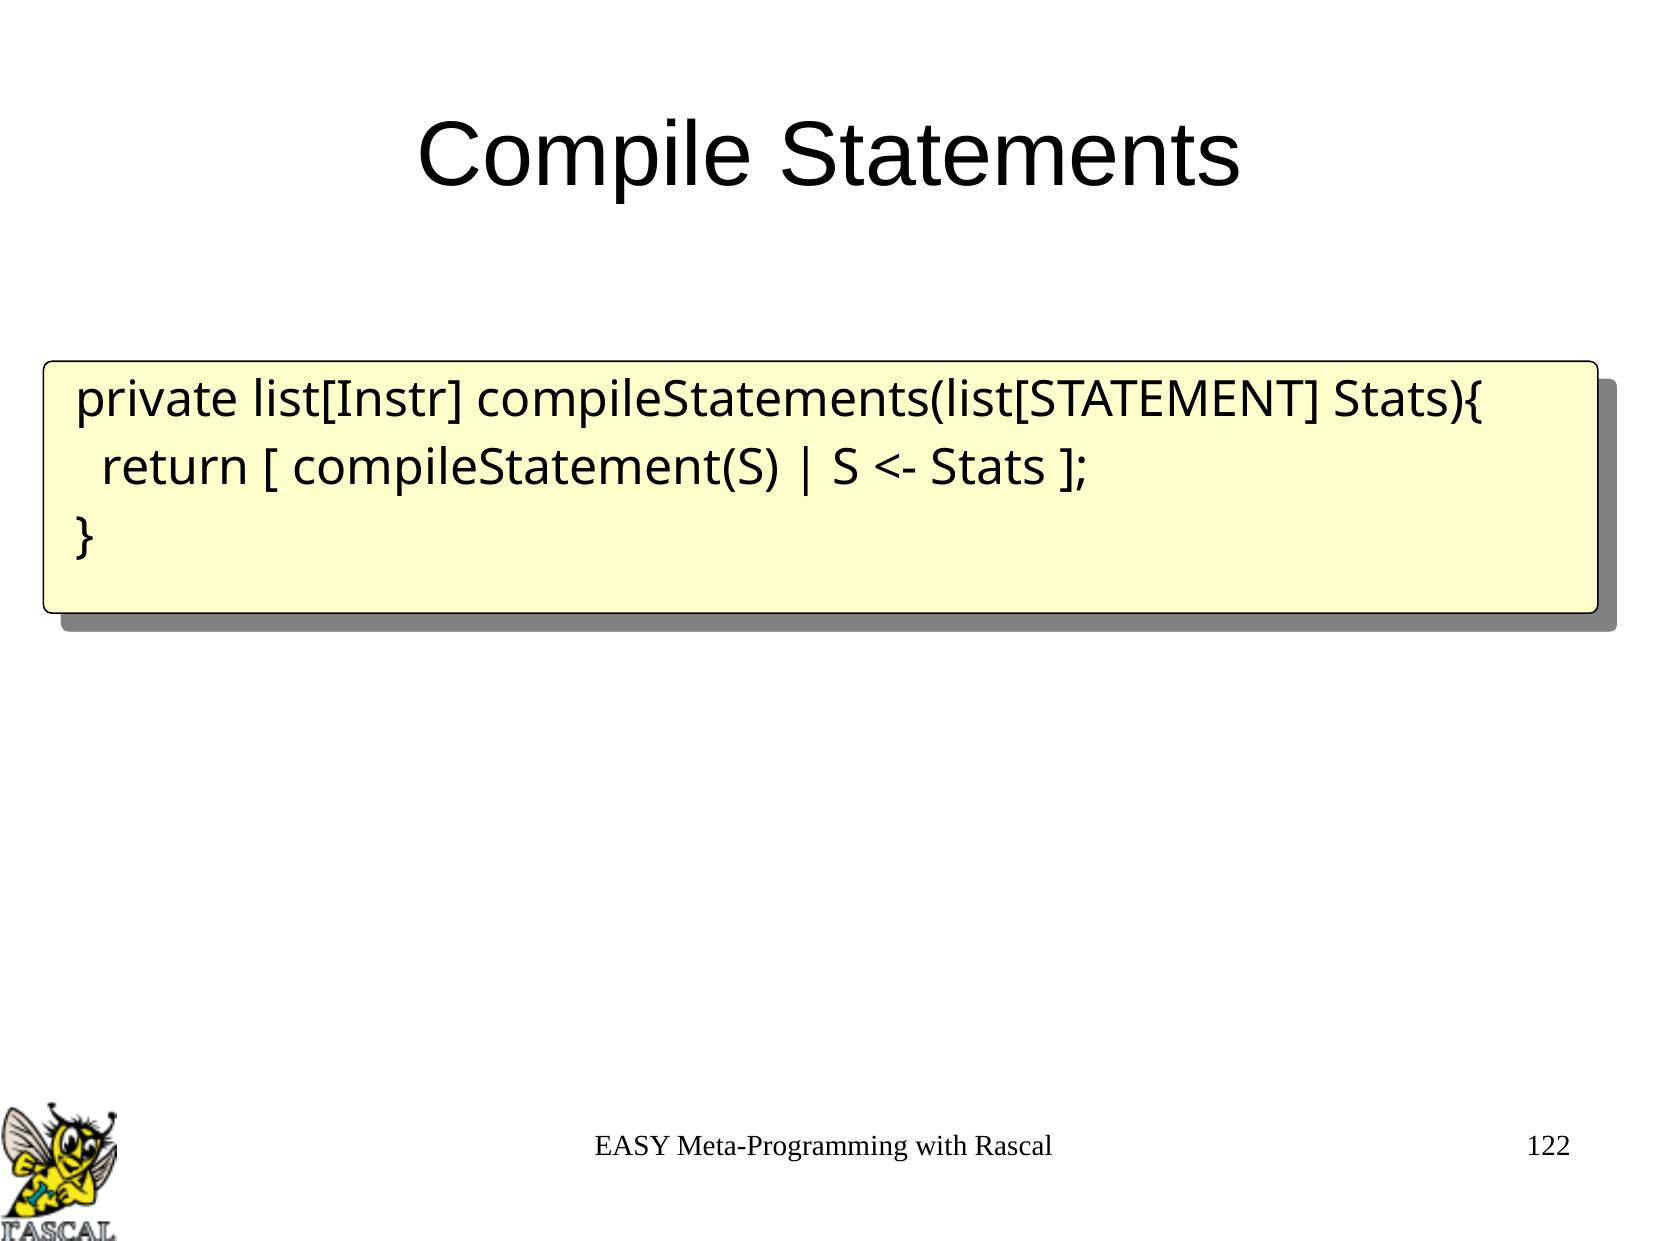

# Compile Statements
private list[Instr] compileStatements(list[STATEMENT] Stats){
 return [ compileStatement(S) | S <- Stats ];
}
122
private list[Instr] compileStatement(STATEMENT Stat){
 switch (Stat) {
 … (on previous slide)
 case whileStat(EXP Exp, list[STATEMENT] Stats1): {
 entryLab = nextLabel();
 nextLab = nextLabel();
 return [label(entryLab), compileExp(Exp),
 gofalse(nextLab),
 compileStatements(Stats1),
 go(entryLab),
 label(nextLab)];
 }
 }
}